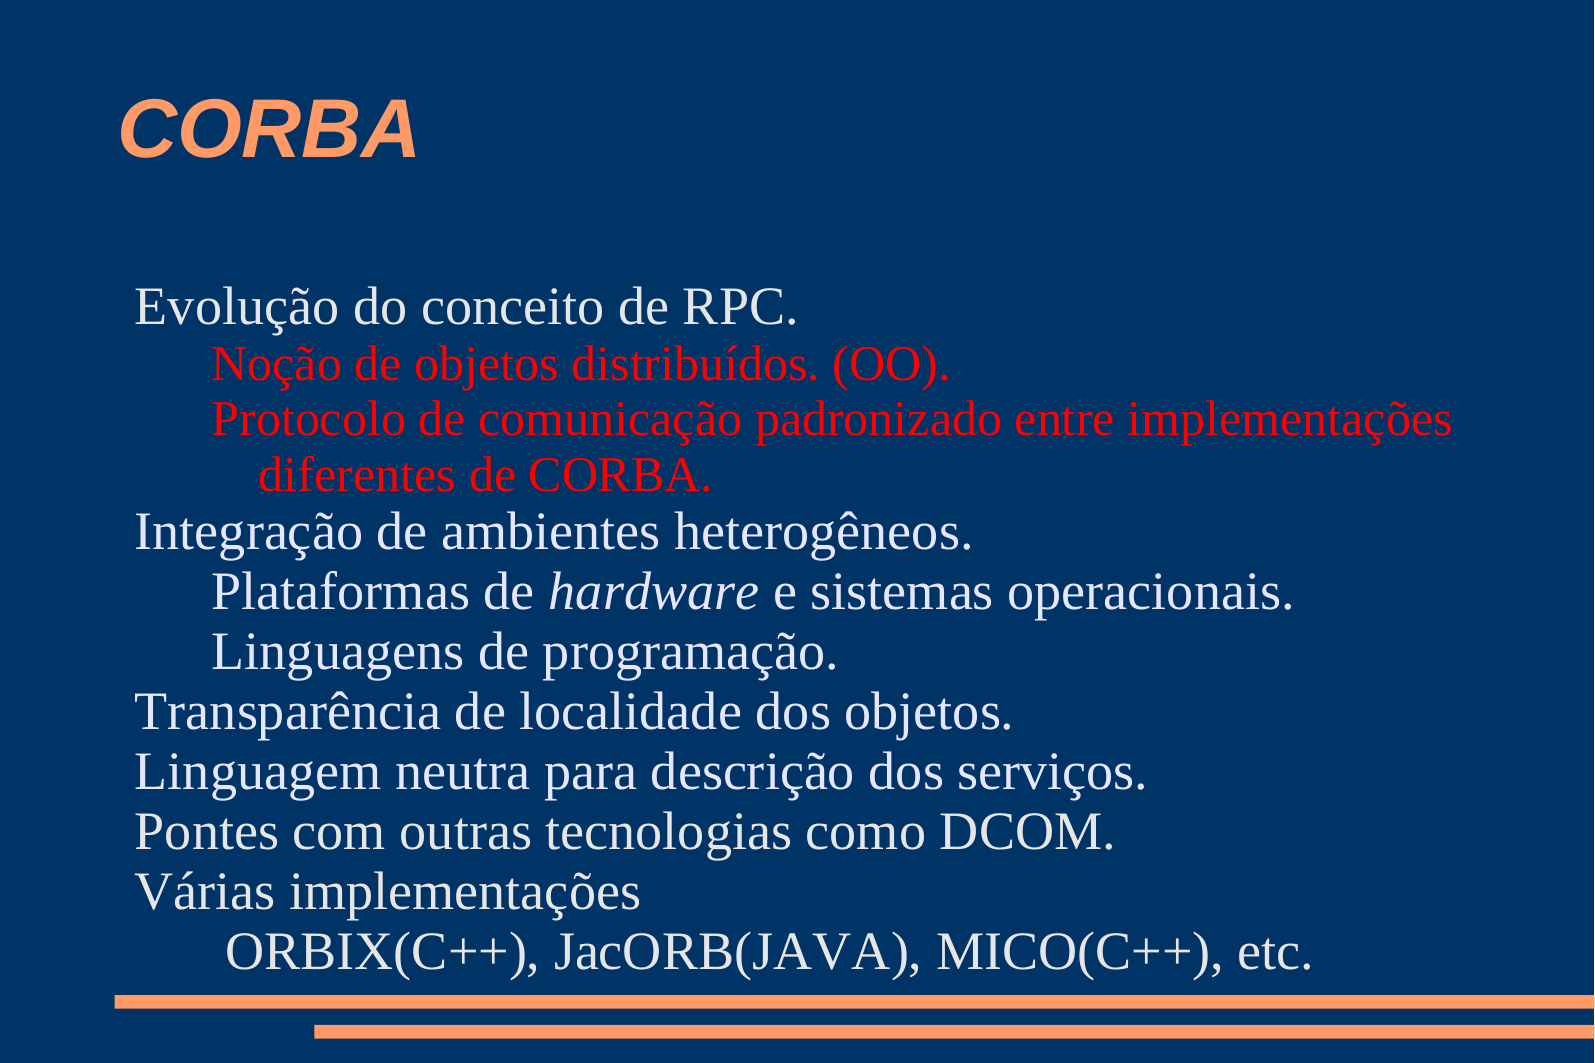

# CORBA
Evolução do conceito de RPC.
Noção de objetos distribuídos. (OO).
Protocolo de comunicação padronizado entre implementações diferentes de CORBA.
Integração de ambientes heterogêneos.
Plataformas de hardware e sistemas operacionais.
Linguagens de programação.
Transparência de localidade dos objetos.
Linguagem neutra para descrição dos serviços.
Pontes com outras tecnologias como DCOM.
Várias implementações
 ORBIX(C++), JacORB(JAVA), MICO(C++), etc.